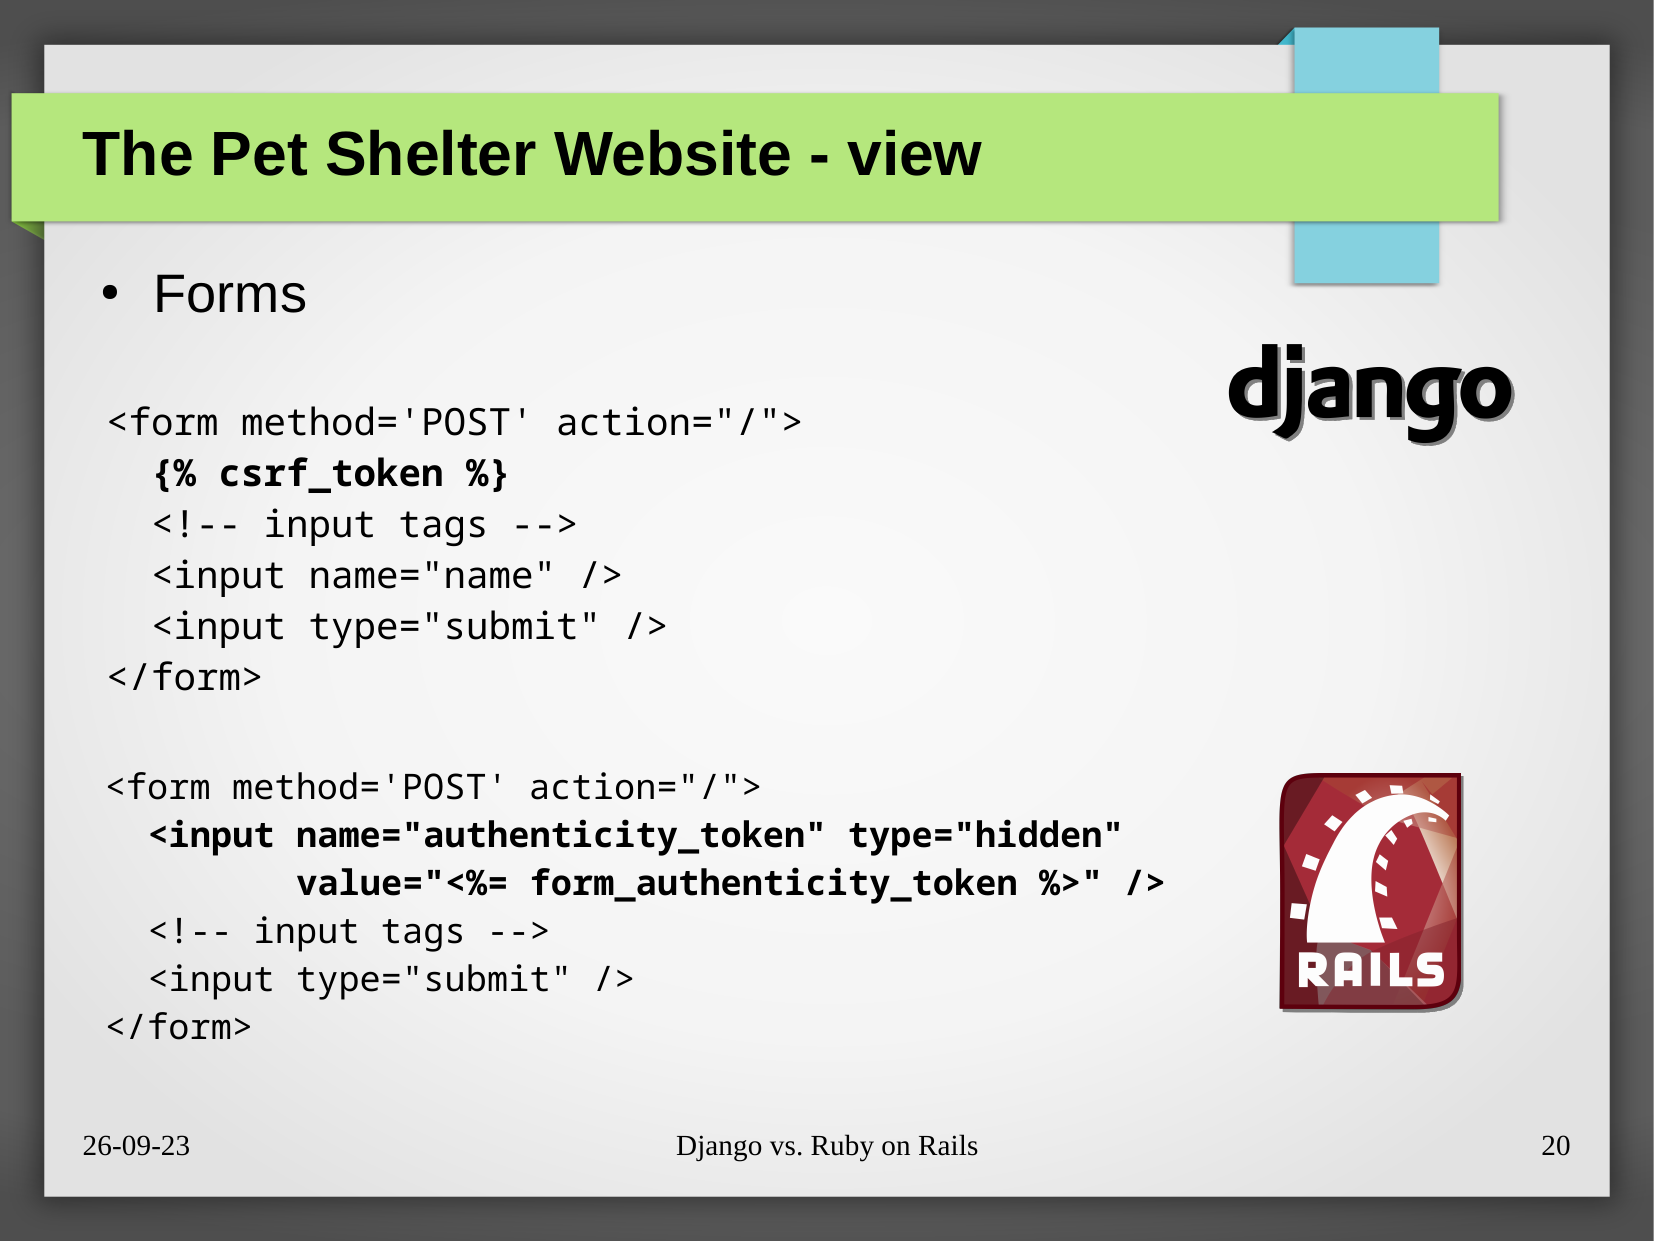

# The Pet Shelter Website - view
Forms
<form method='POST' action="/">
 {% csrf_token %}
 <!-- input tags -->
 <input name="name" />
 <input type="submit" />
</form>
<form method='POST' action="/">
 <input name="authenticity_token" type="hidden"
 value="<%= form_authenticity_token %>" />
 <!-- input tags -->
 <input type="submit" />
</form>
Django vs. Ruby on Rails
20